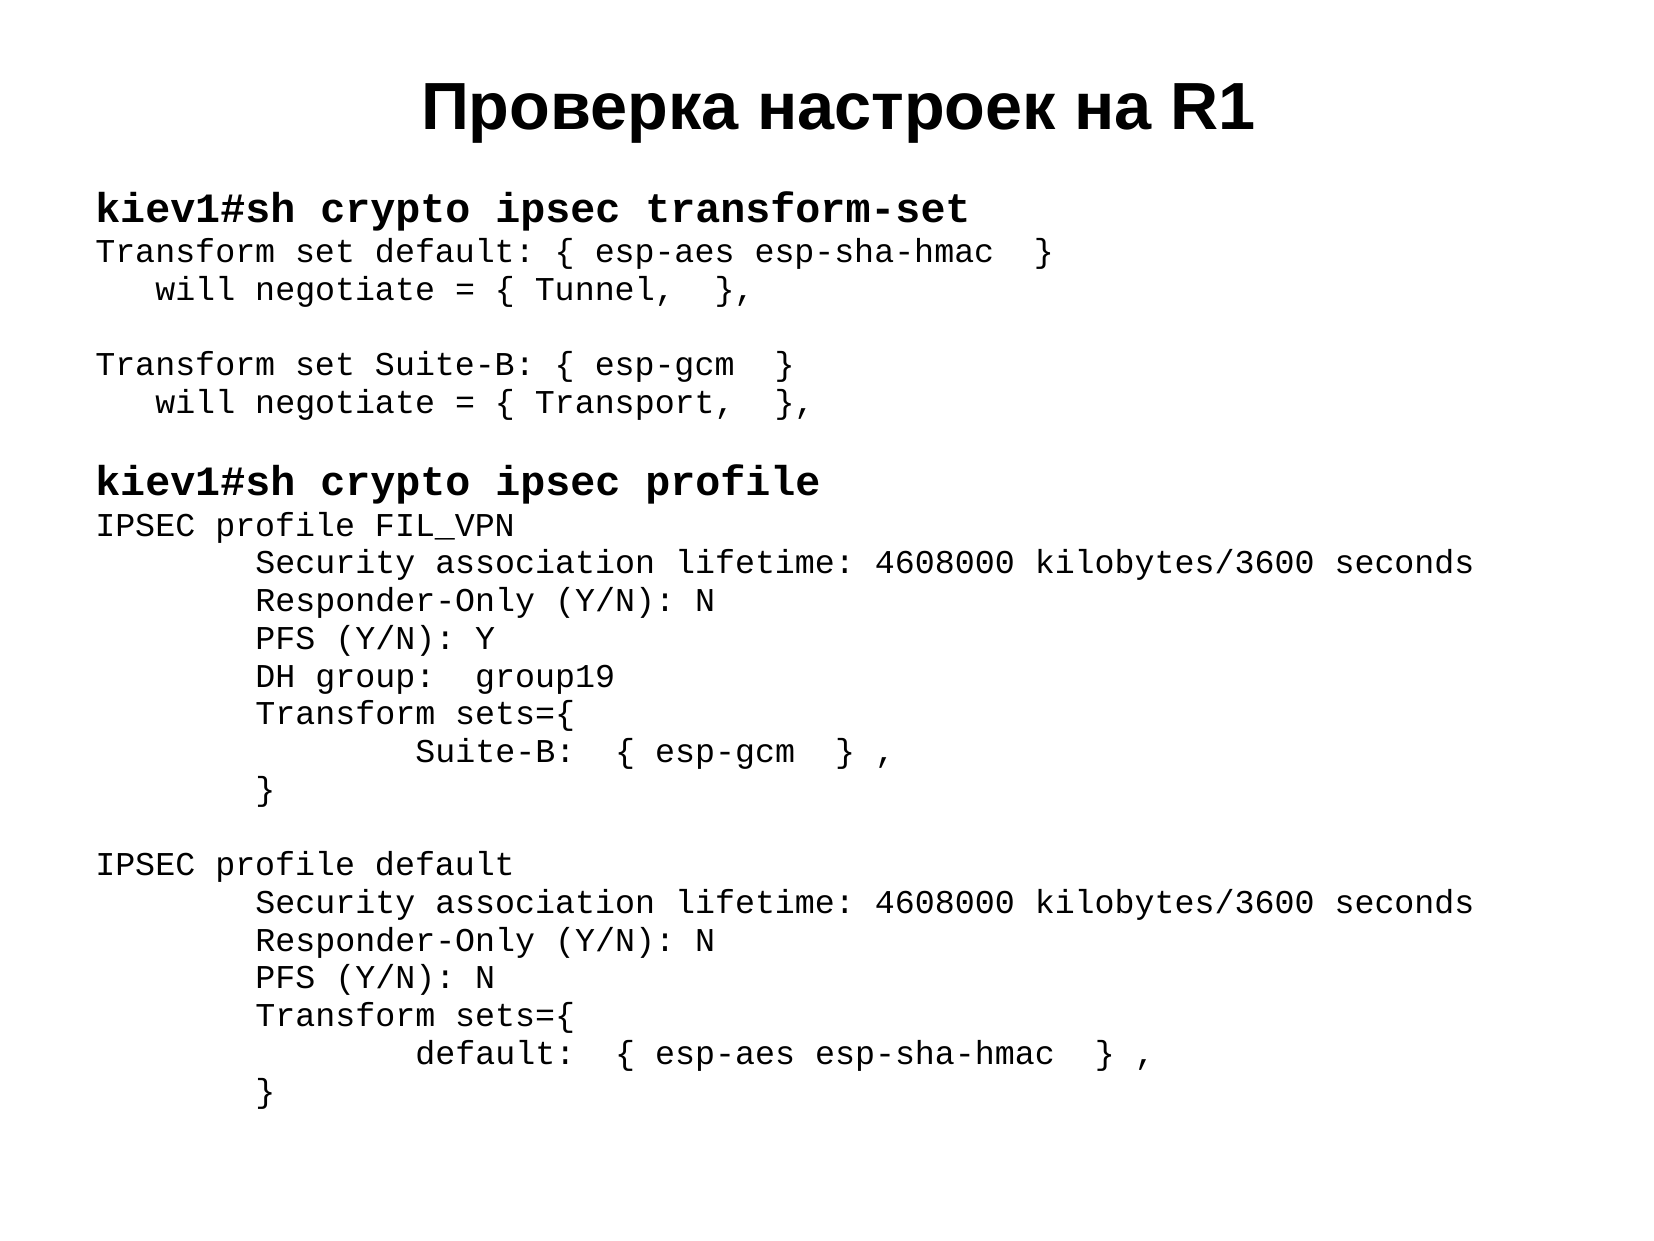

Проверка настроек на R1
# kiev1#sh crypto ipsec transform-set
Transform set default: { esp-aes esp-sha-hmac }
 will negotiate = { Tunnel, },
Transform set Suite-B: { esp-gcm }
 will negotiate = { Transport, },
kiev1#sh crypto ipsec profile
IPSEC profile FIL_VPN
 Security association lifetime: 4608000 kilobytes/3600 seconds
 Responder-Only (Y/N): N
 PFS (Y/N): Y
 DH group: group19
 Transform sets={
 Suite-B: { esp-gcm } ,
 }
IPSEC profile default
 Security association lifetime: 4608000 kilobytes/3600 seconds
 Responder-Only (Y/N): N
 PFS (Y/N): N
 Transform sets={
 default: { esp-aes esp-sha-hmac } ,
 }